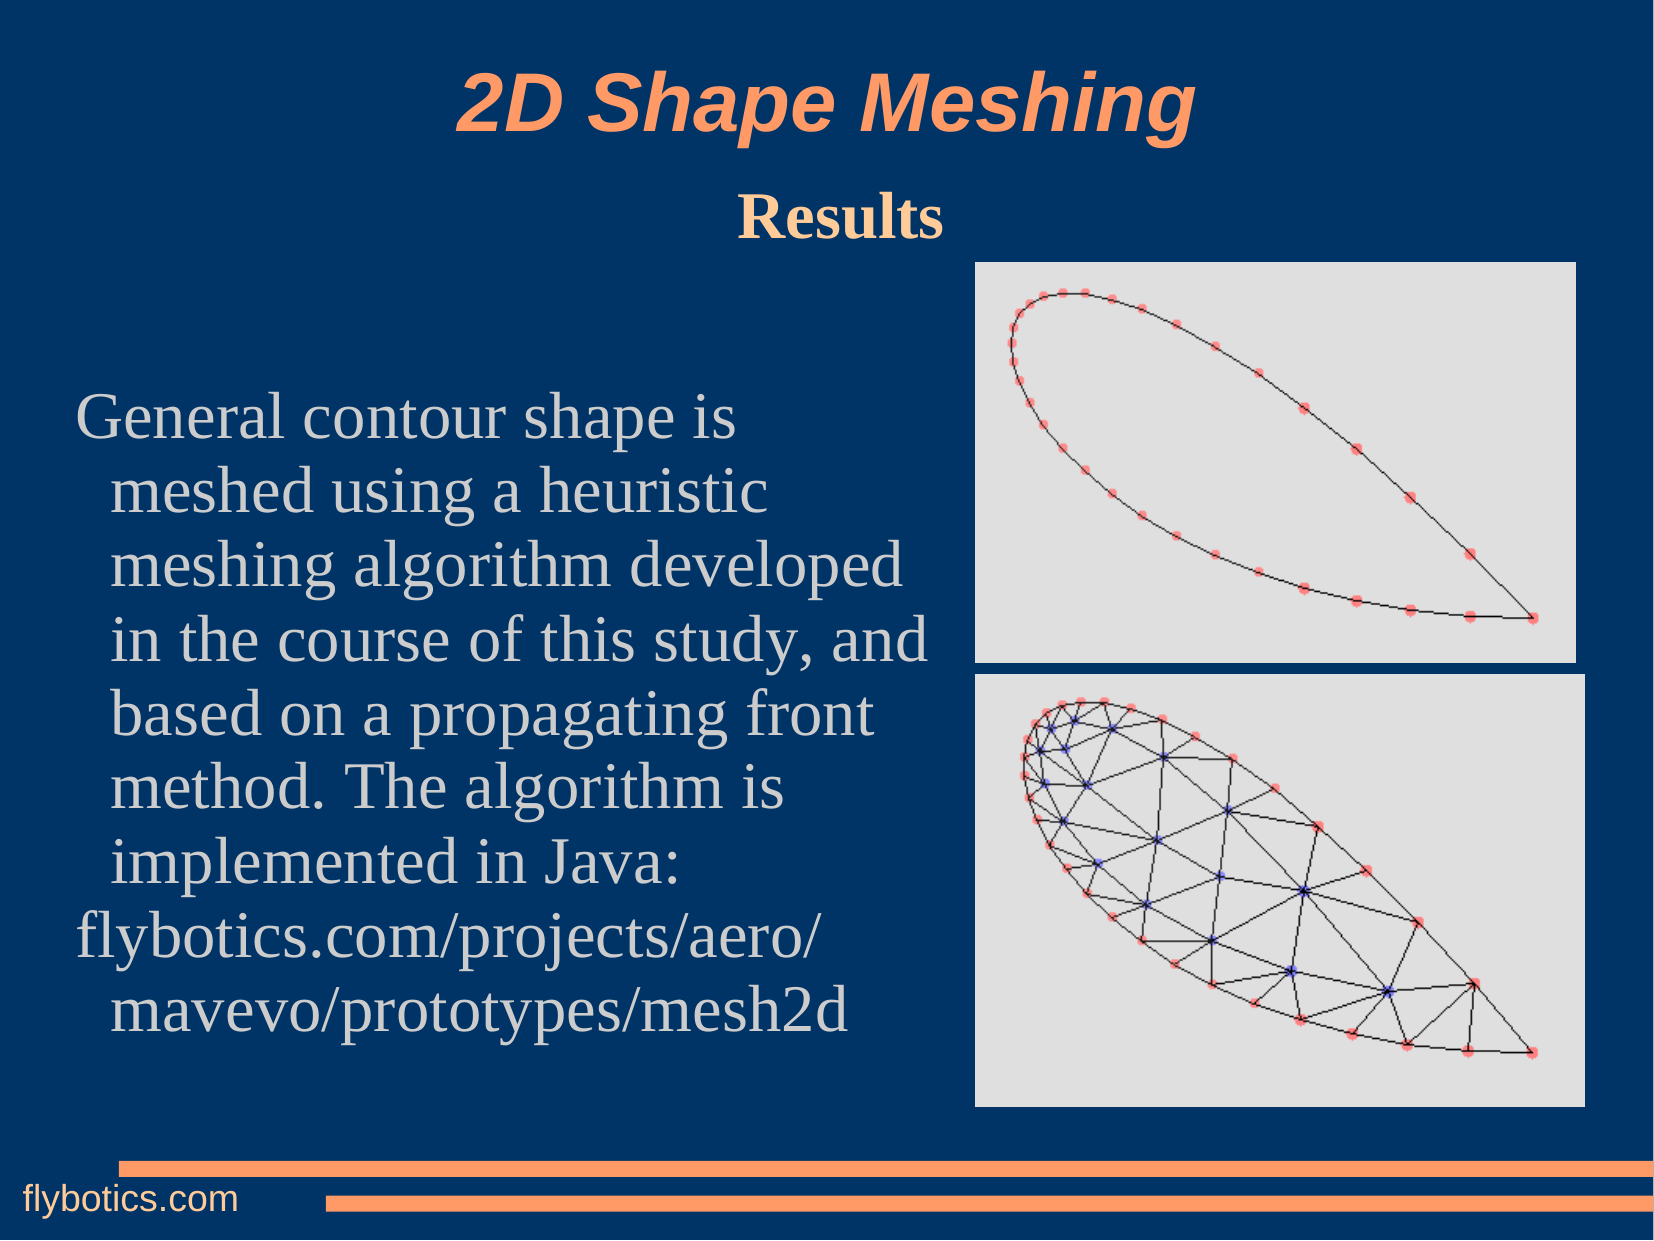

# 2D Shape Meshing
Results
General contour shape is meshed using a heuristic meshing algorithm developed in the course of this study, and based on a propagating front method. The algorithm is implemented in Java:
flybotics.com/projects/aero/mavevo/prototypes/mesh2d
flybotics.com